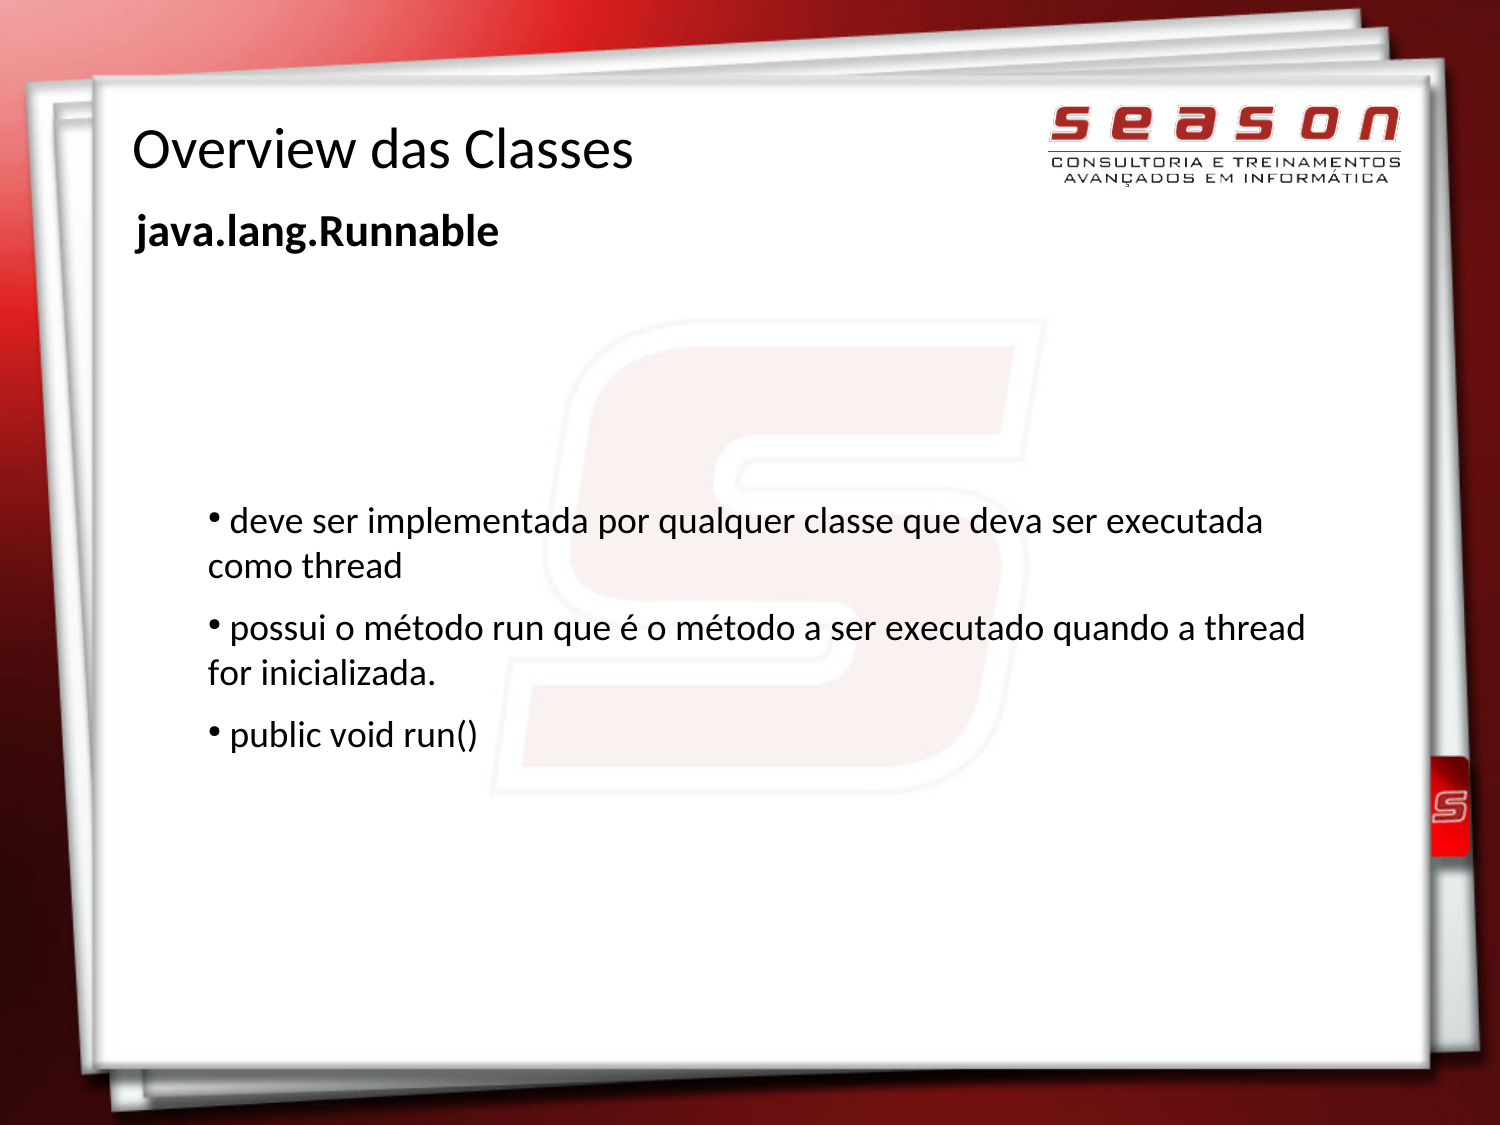

# Overview das Classes
java.lang.Runnable
 deve ser implementada por qualquer classe que deva ser executada como thread
 possui o método run que é o método a ser executado quando a thread for inicializada.
 public void run()